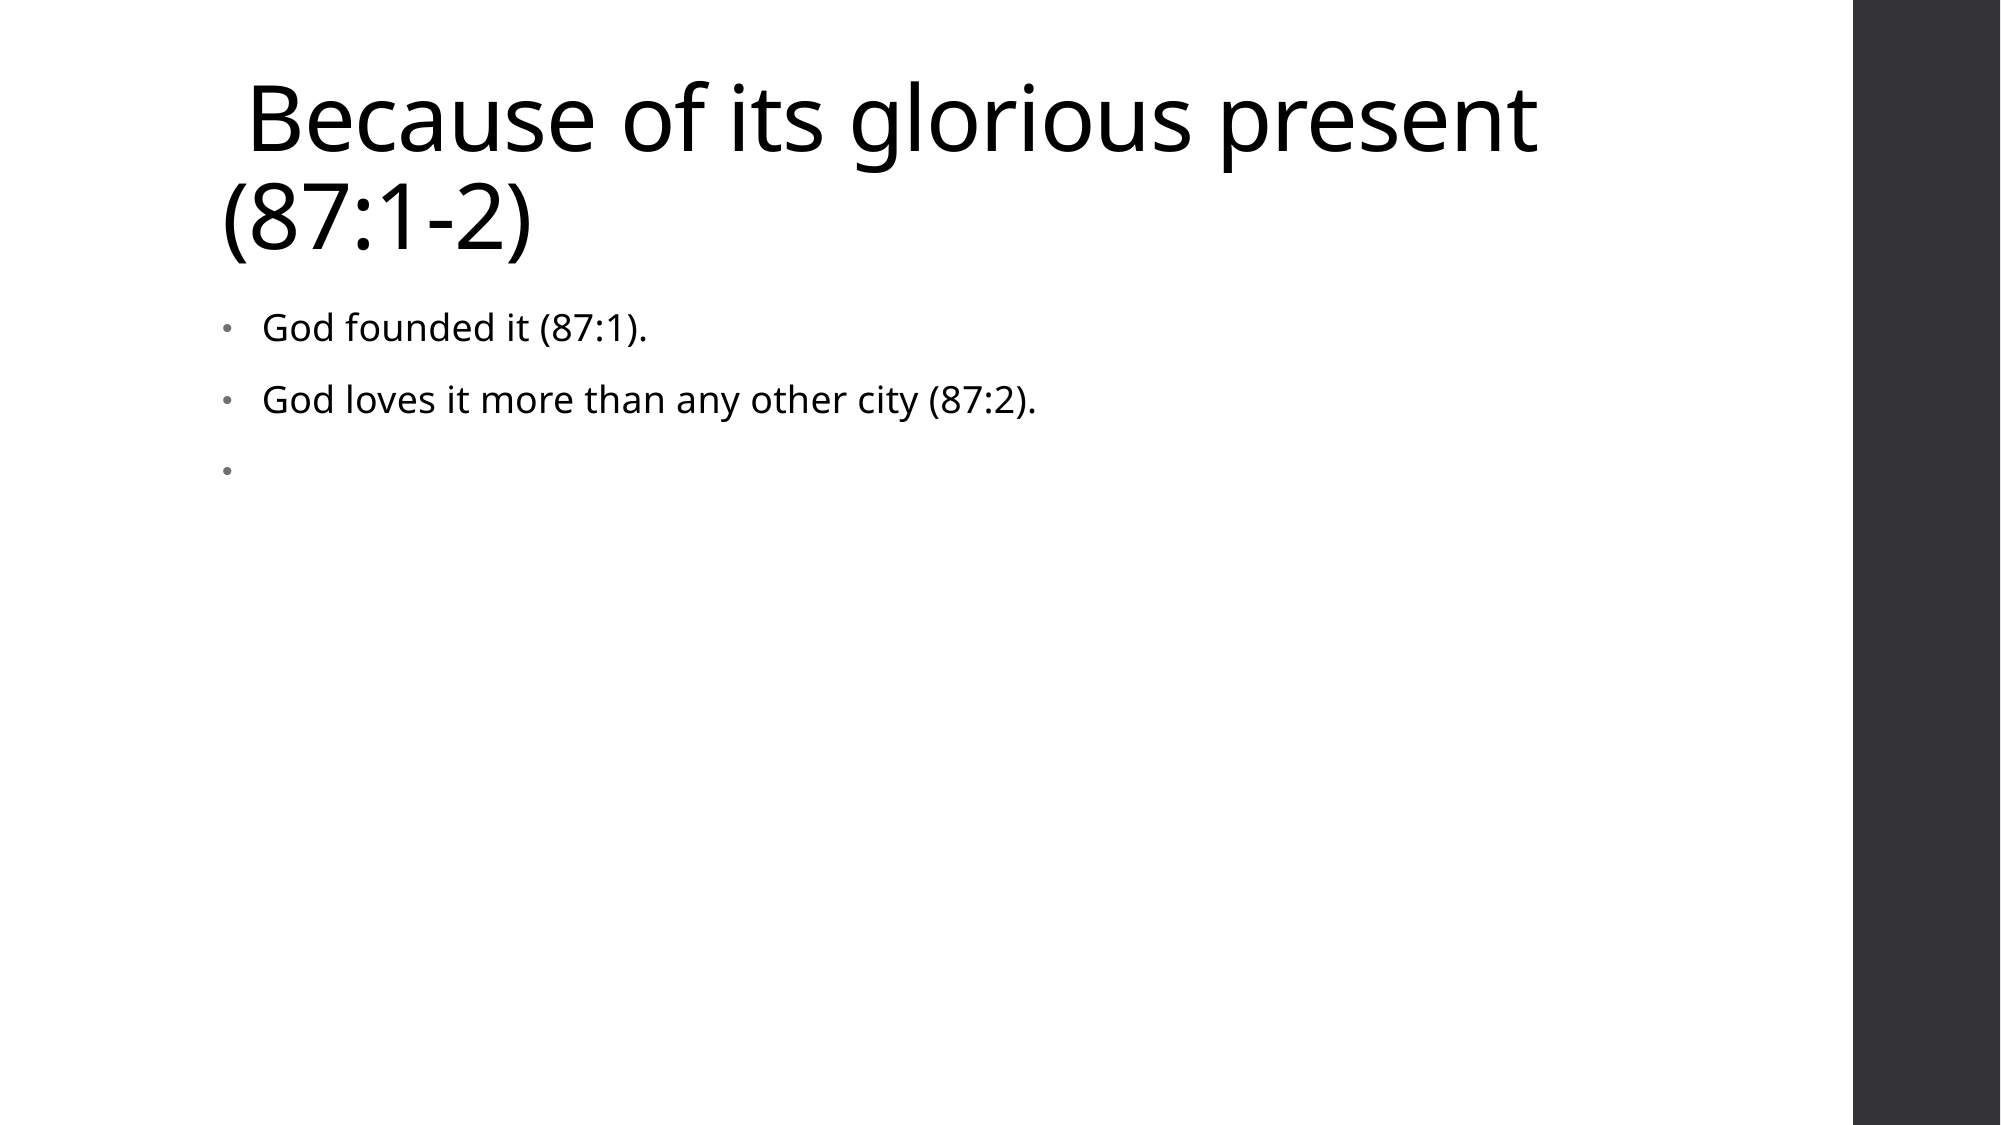

# Because of its glorious present (87:1-2)
 God founded it (87:1).
 God loves it more than any other city (87:2).